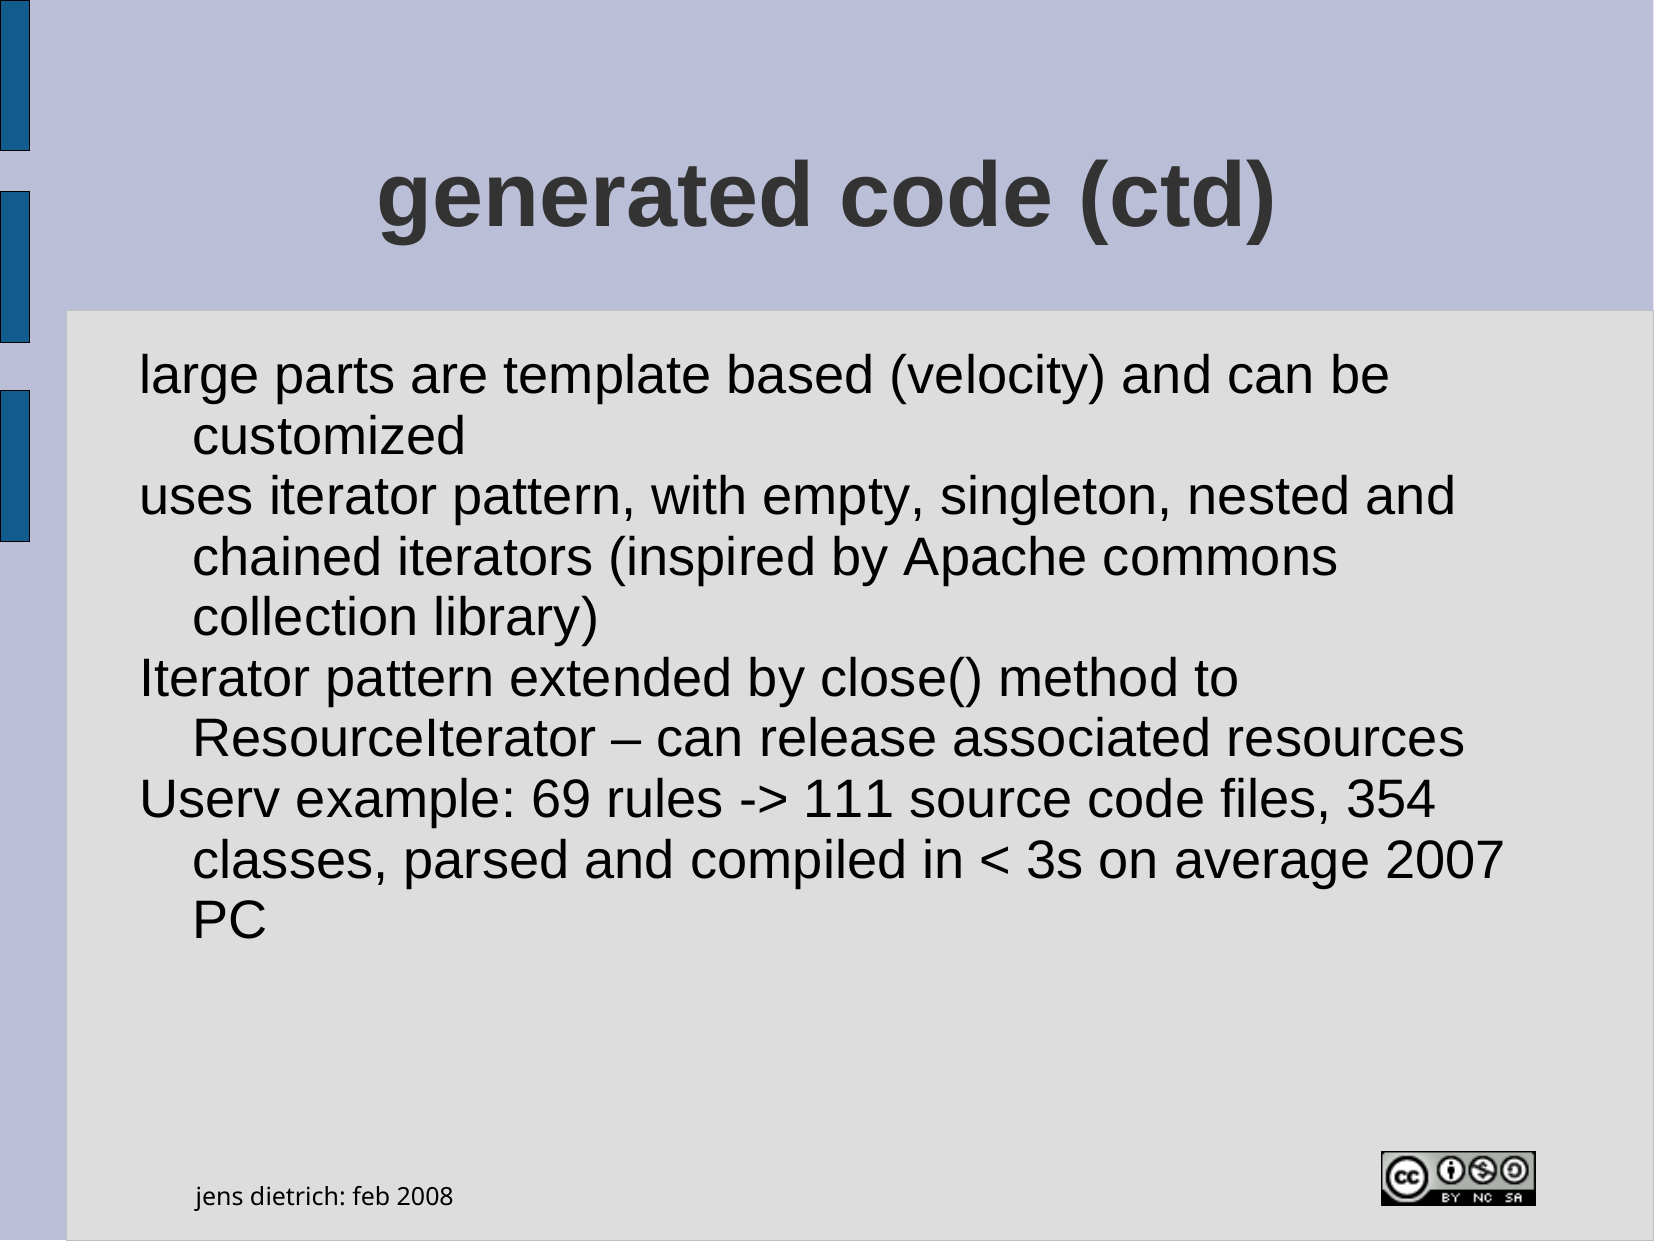

# generated code (ctd)
large parts are template based (velocity) and can be customized
uses iterator pattern, with empty, singleton, nested and chained iterators (inspired by Apache commons collection library)
Iterator pattern extended by close() method to ResourceIterator – can release associated resources
Userv example: 69 rules -> 111 source code files, 354 classes, parsed and compiled in < 3s on average 2007 PC